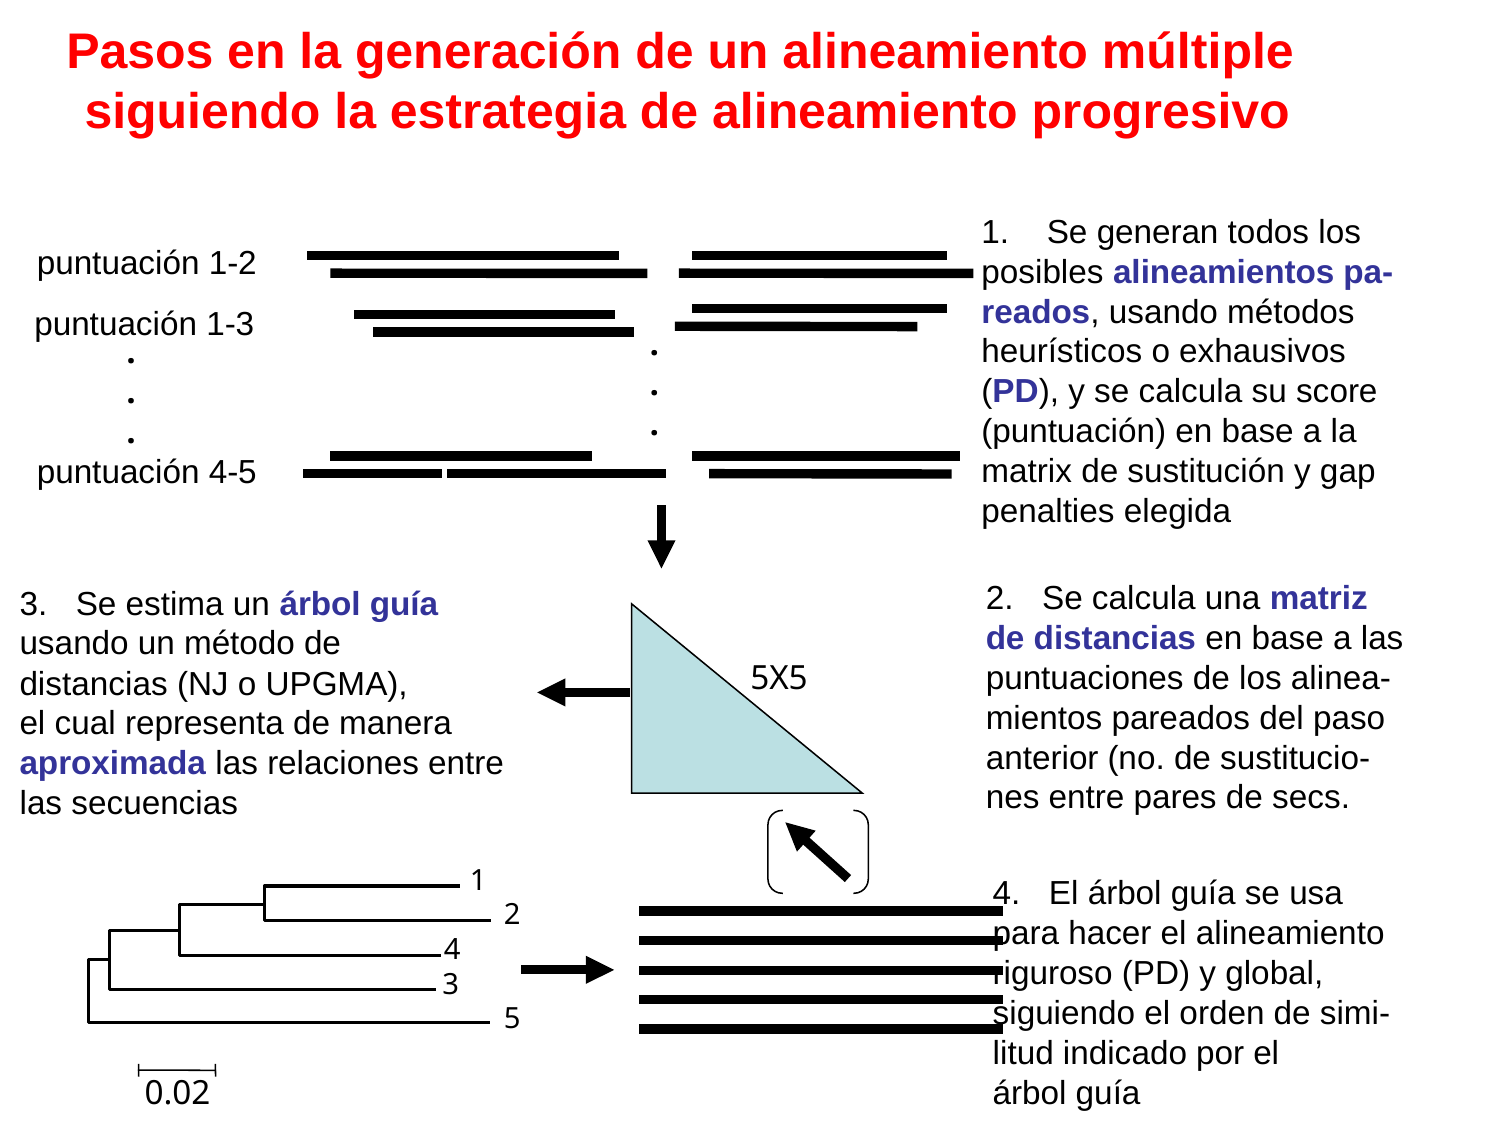

Pasos en la generación de un alineamiento múltiple
siguiendo la estrategia de alineamiento progresivo
 Se generan todos los
posibles alineamientos pa-
reados, usando métodos
heurísticos o exhausivos
(PD), y se calcula su score
(puntuación) en base a la
matrix de sustitución y gap
penalties elegida
puntuación 1-2
puntuación 1-3
.
.
.
.
.
.
puntuación 4-5
Se calcula una matriz
de distancias en base a las
puntuaciones de los alinea-
mientos pareados del paso
anterior (no. de sustitucio-
nes entre pares de secs.
5X5
Se estima un árbol guía
usando un método de
distancias (NJ o UPGMA),
el cual representa de manera
aproximada las relaciones entre
las secuencias
 1
 2
 4
 3
 5
0.02
El árbol guía se usa
para hacer el alineamiento
riguroso (PD) y global,
siguiendo el orden de simi-
litud indicado por el
árbol guía